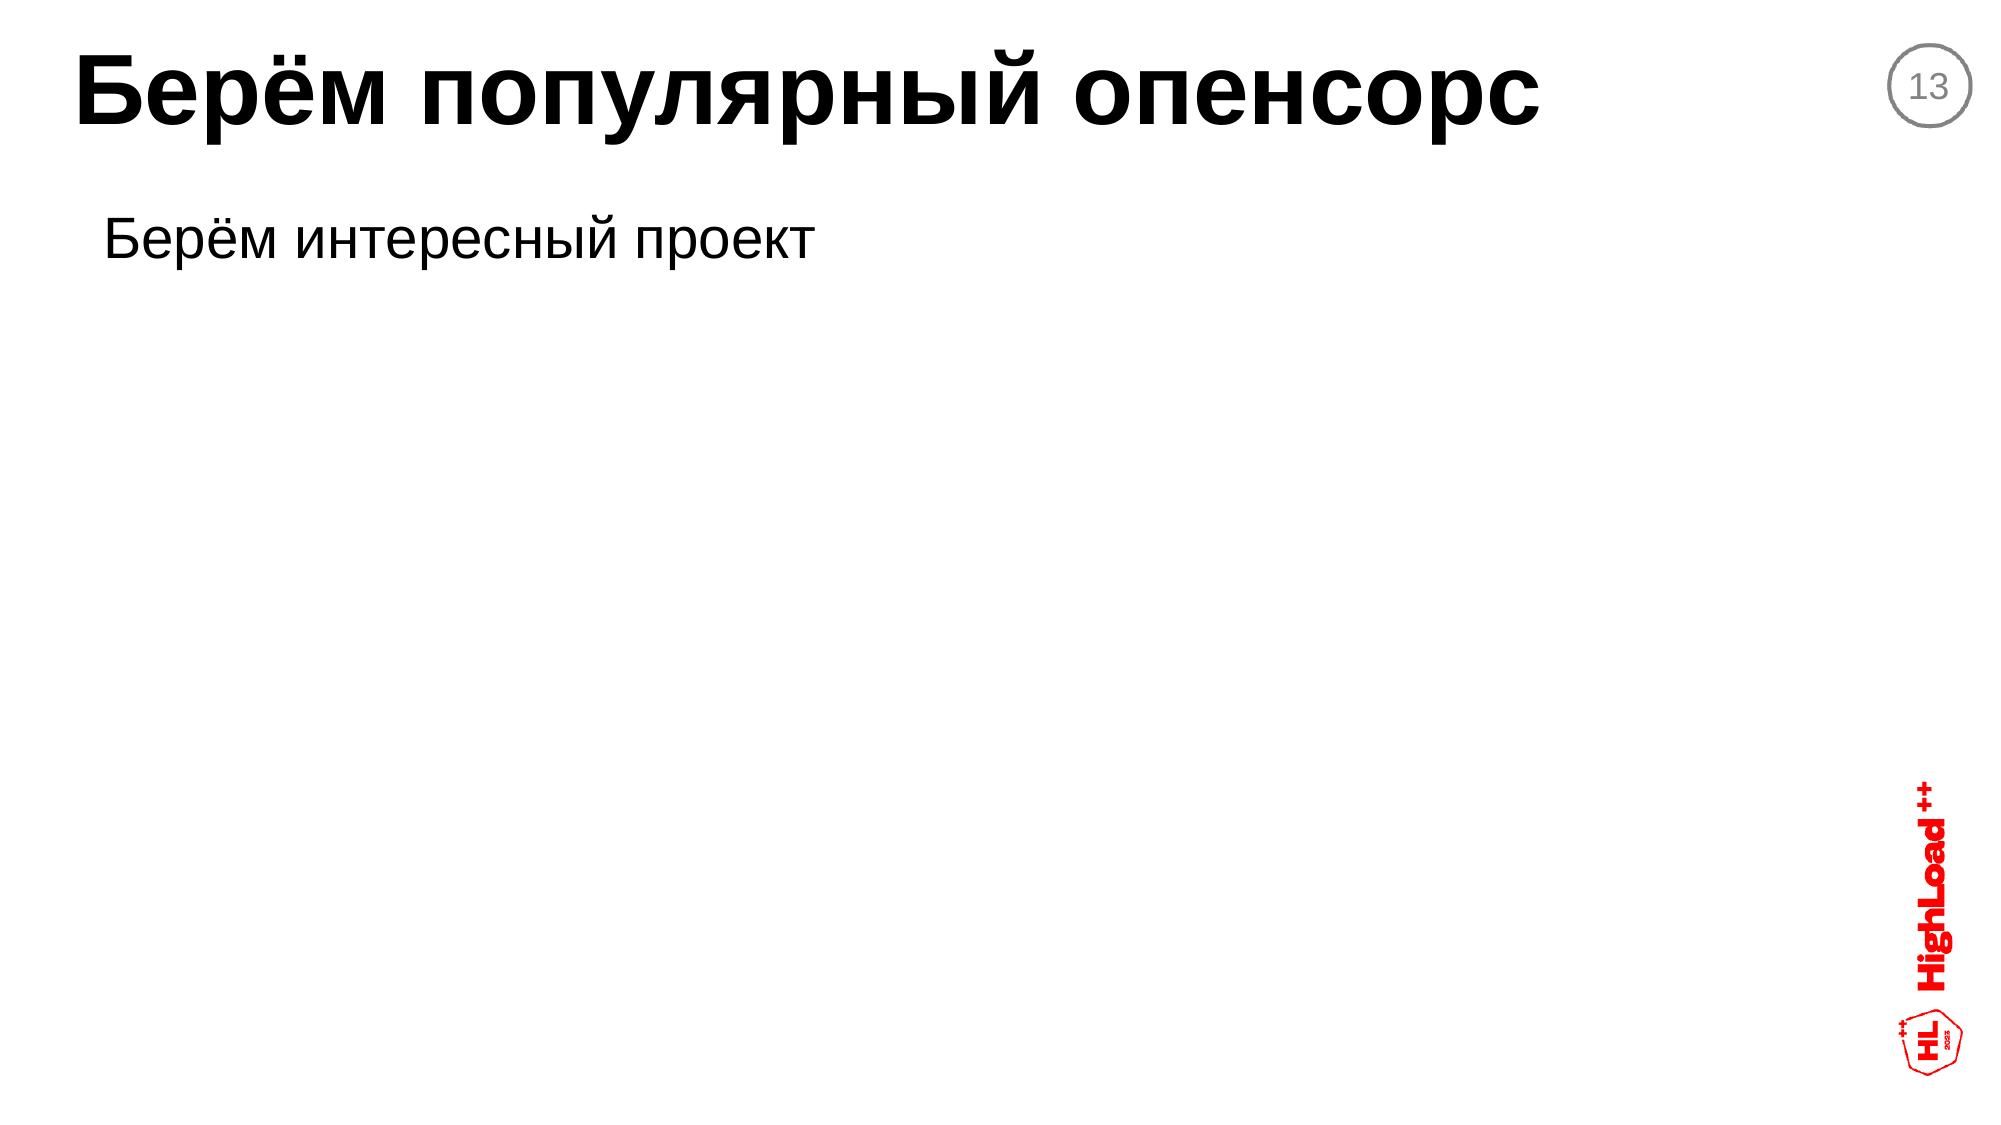

# Берём популярный опенсорс
13
Берём интересный проект